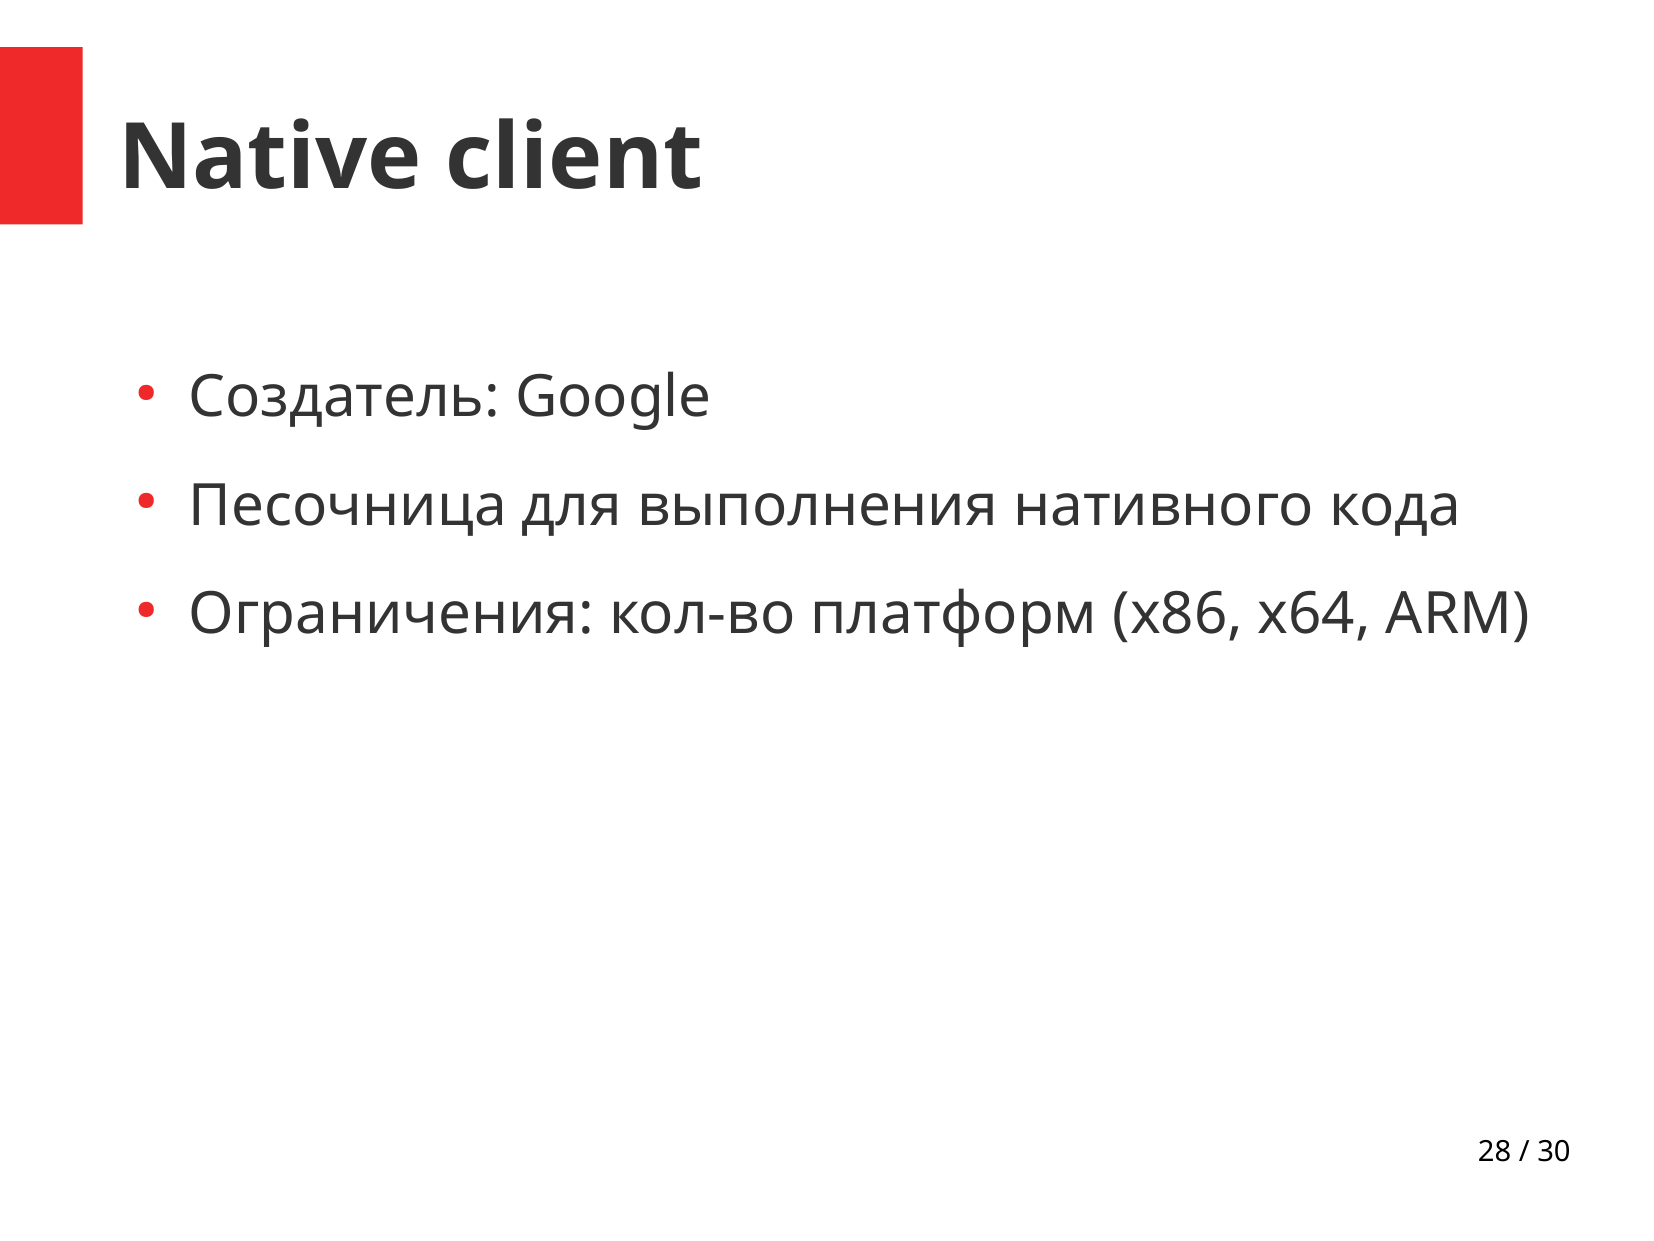

# Native client
Создатель: Google
Песочница для выполнения нативного кода
Ограничения: кол-во платформ (x86, x64, ARM)
28